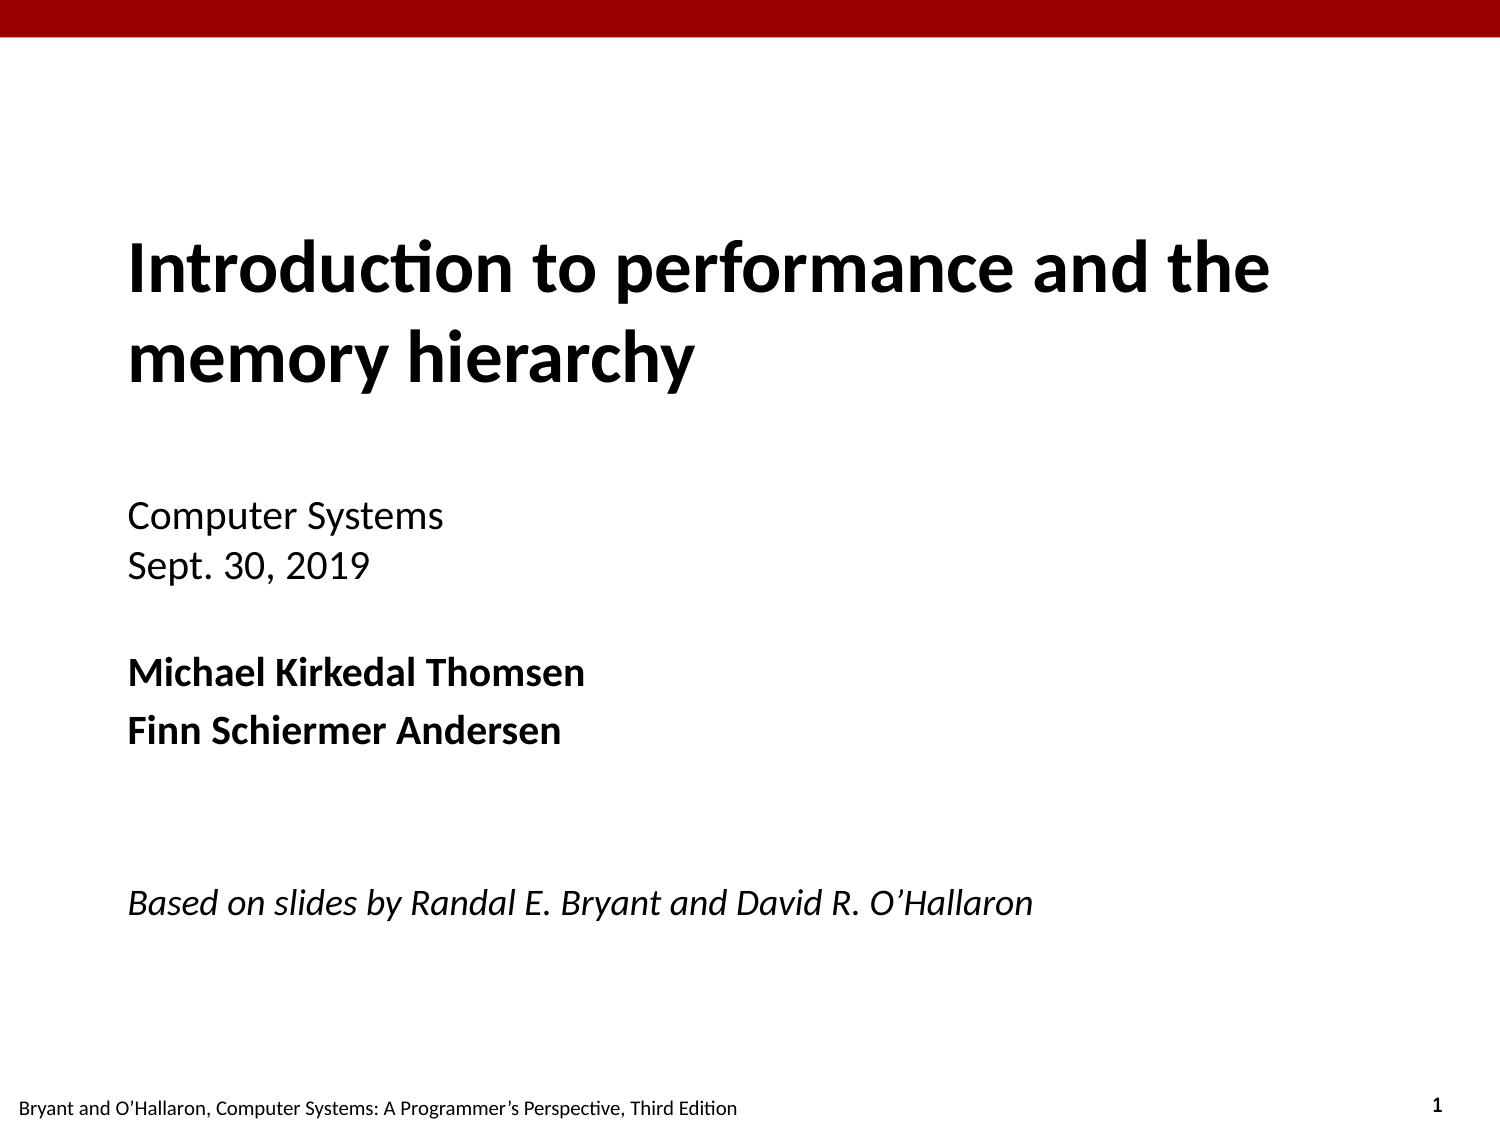

# Introduction to performance and the memory hierarchy Computer Systems Sept. 30, 2019
Michael Kirkedal Thomsen
Finn Schiermer Andersen
Based on slides by Randal E. Bryant and David R. O’Hallaron